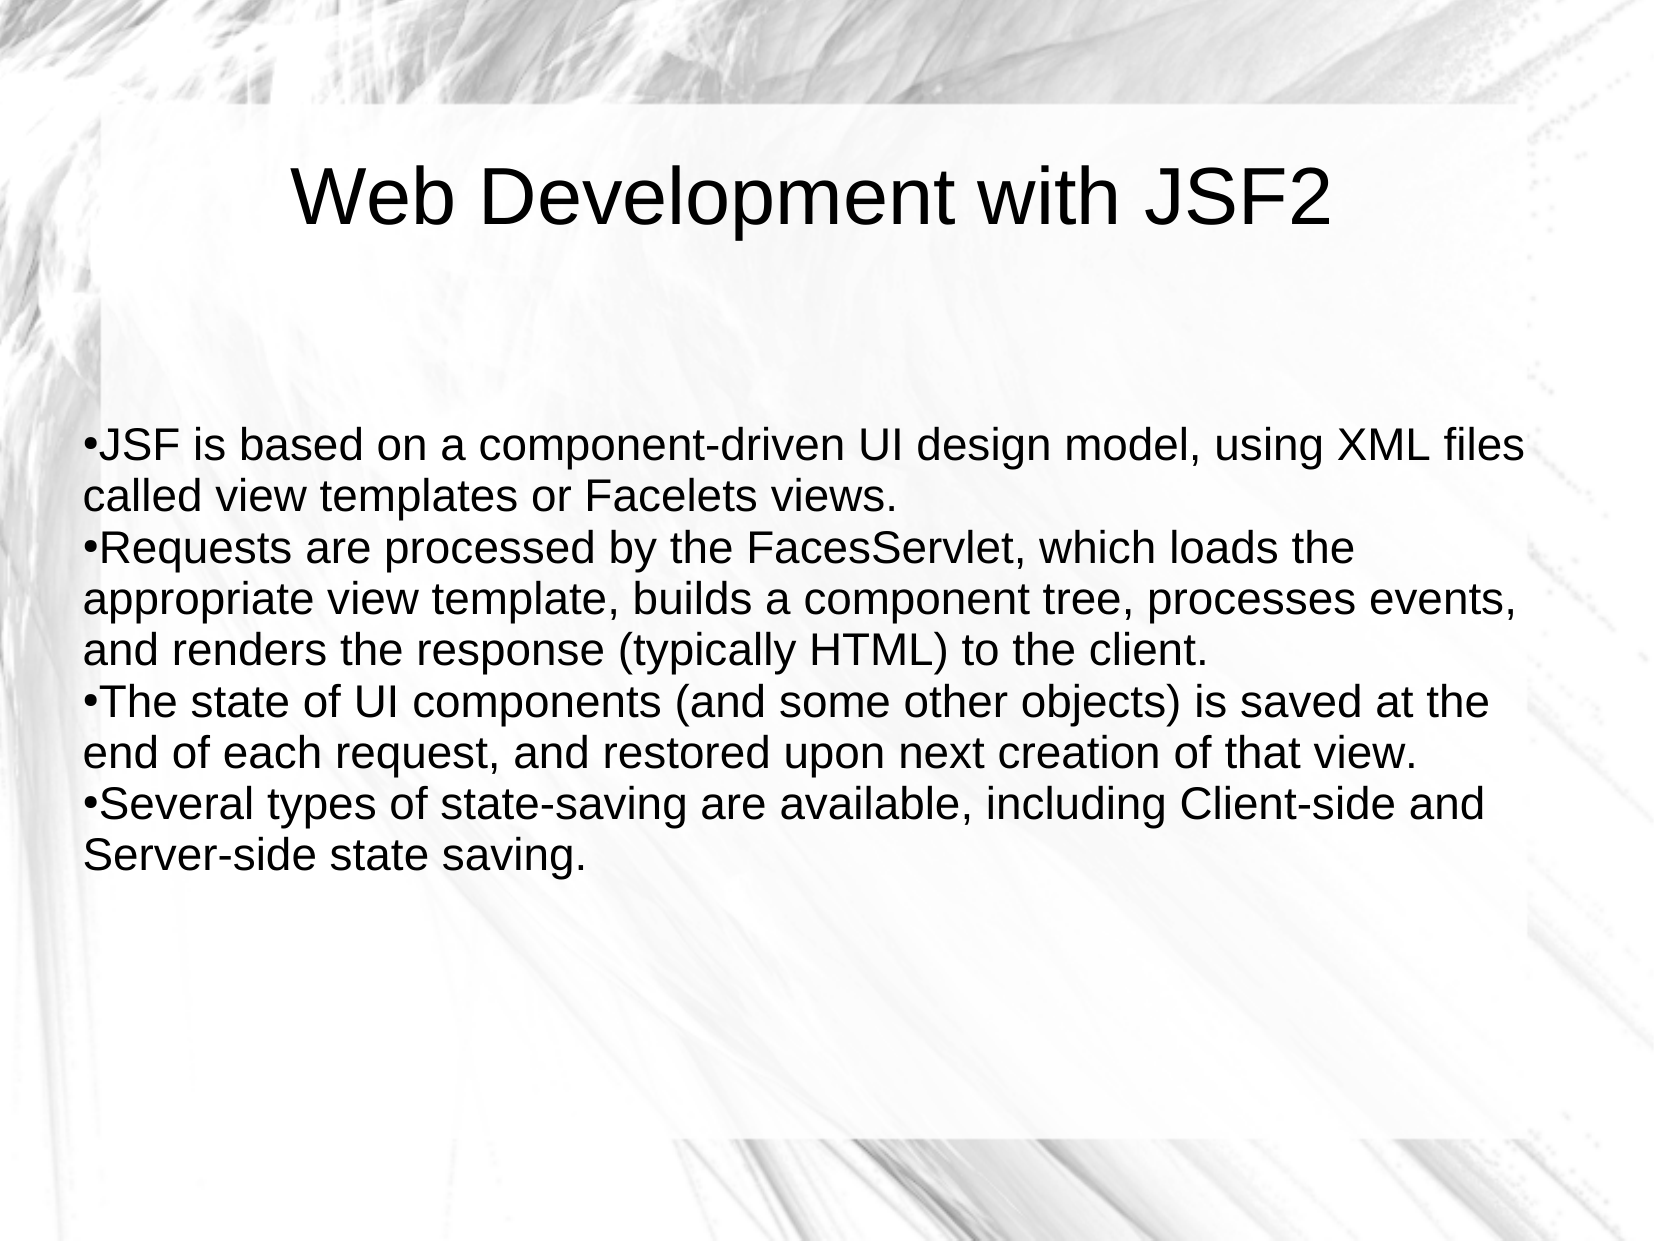

# Web Development with JSF2
JSF is based on a component-driven UI design model, using XML files called view templates or Facelets views.
Requests are processed by the FacesServlet, which loads the appropriate view template, builds a component tree, processes events, and renders the response (typically HTML) to the client.
The state of UI components (and some other objects) is saved at the end of each request, and restored upon next creation of that view.
Several types of state-saving are available, including Client-side and Server-side state saving.